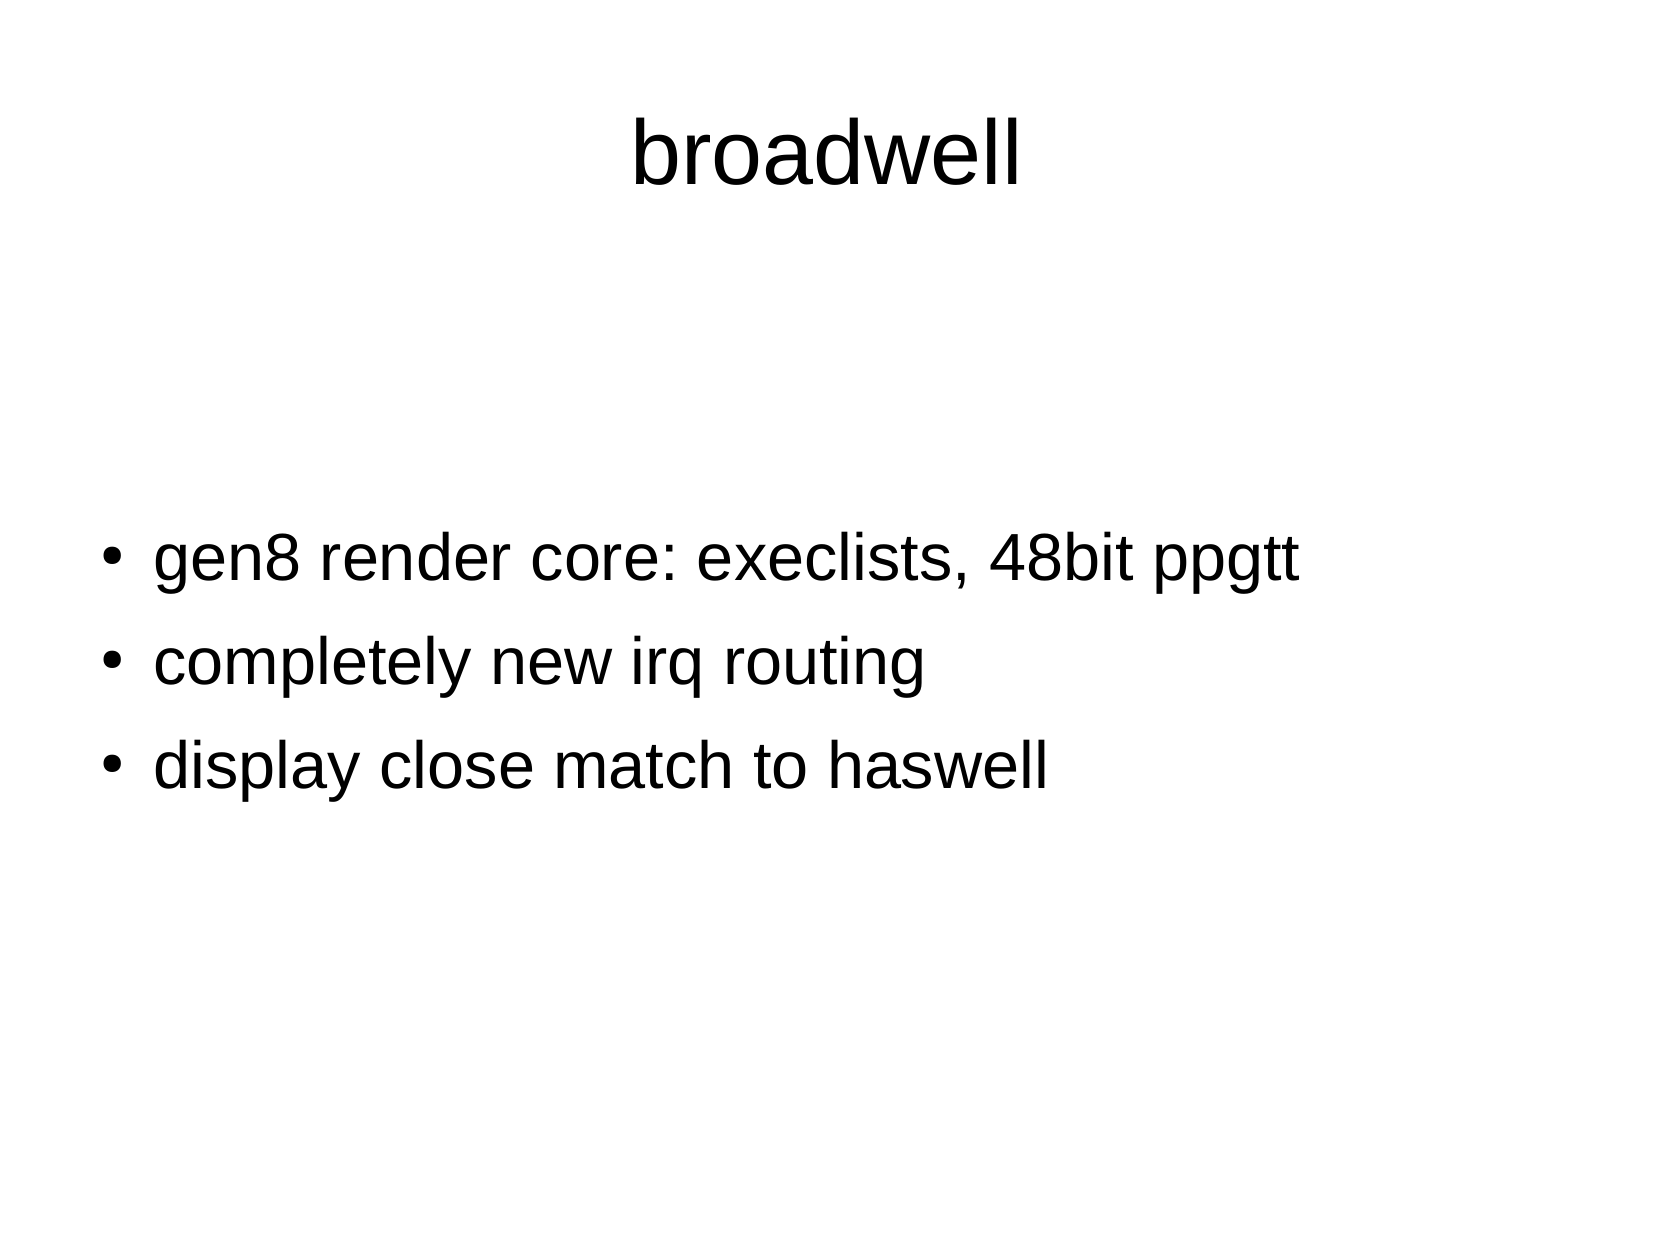

# broadwell
gen8 render core: execlists, 48bit ppgtt
completely new irq routing
display close match to haswell